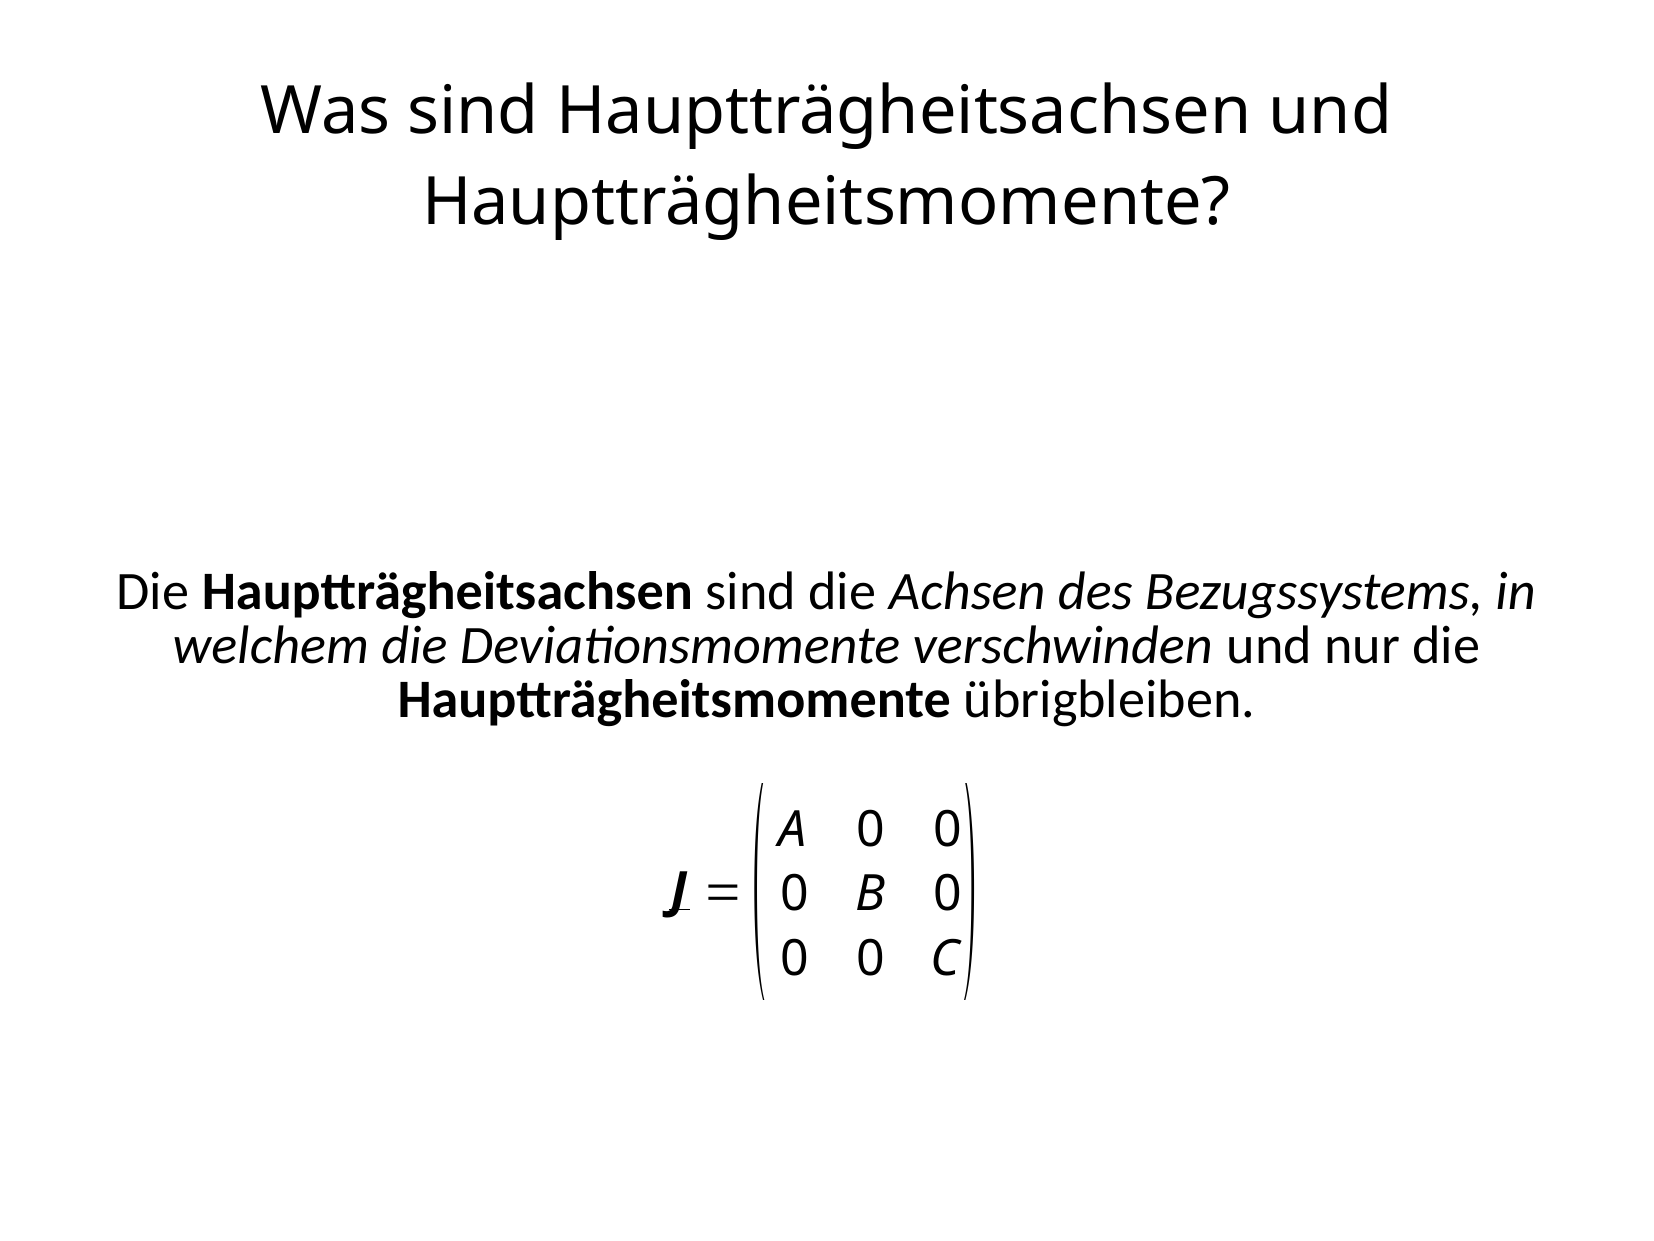

# Was sind Hauptträgheitsachsen und Hauptträgheitsmomente?
Die Hauptträgheitsachsen sind die Achsen des Bezugssystems, in welchem die Deviationsmomente verschwinden und nur die Hauptträgheitsmomente übrigbleiben.